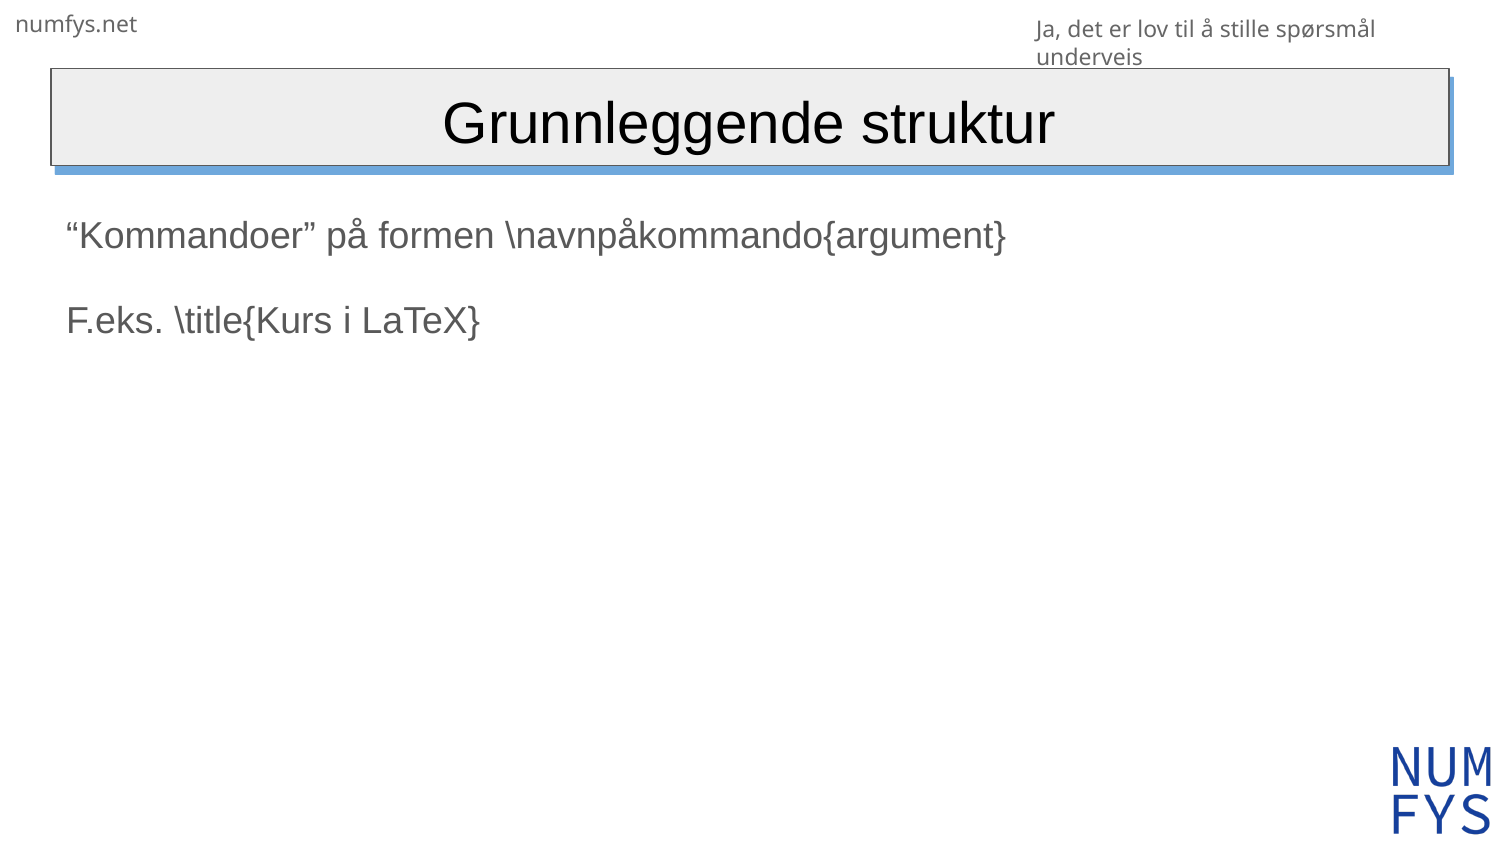

# Grunnleggende struktur
“Kommandoer” på formen \navnpåkommando{argument}
F.eks. \title{Kurs i LaTeX}